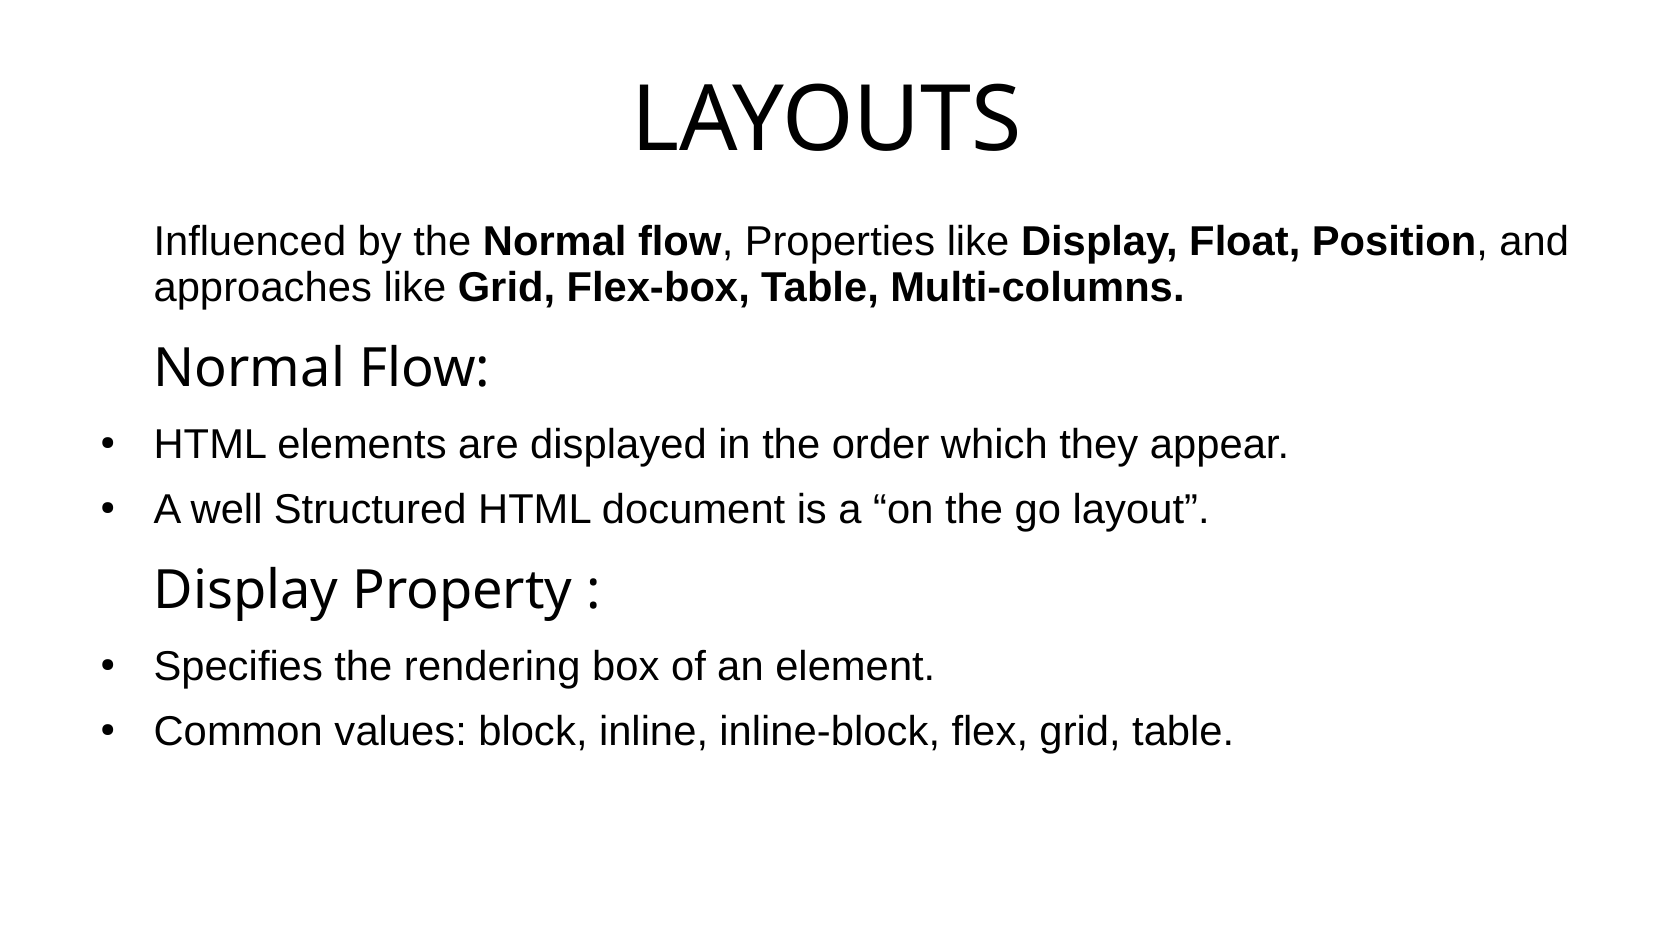

# LAYOUTS
Influenced by the Normal flow, Properties like Display, Float, Position, and approaches like Grid, Flex-box, Table, Multi-columns.
Normal Flow:
HTML elements are displayed in the order which they appear.
A well Structured HTML document is a “on the go layout”.
Display Property :
Specifies the rendering box of an element.
Common values: block, inline, inline-block, flex, grid, table.